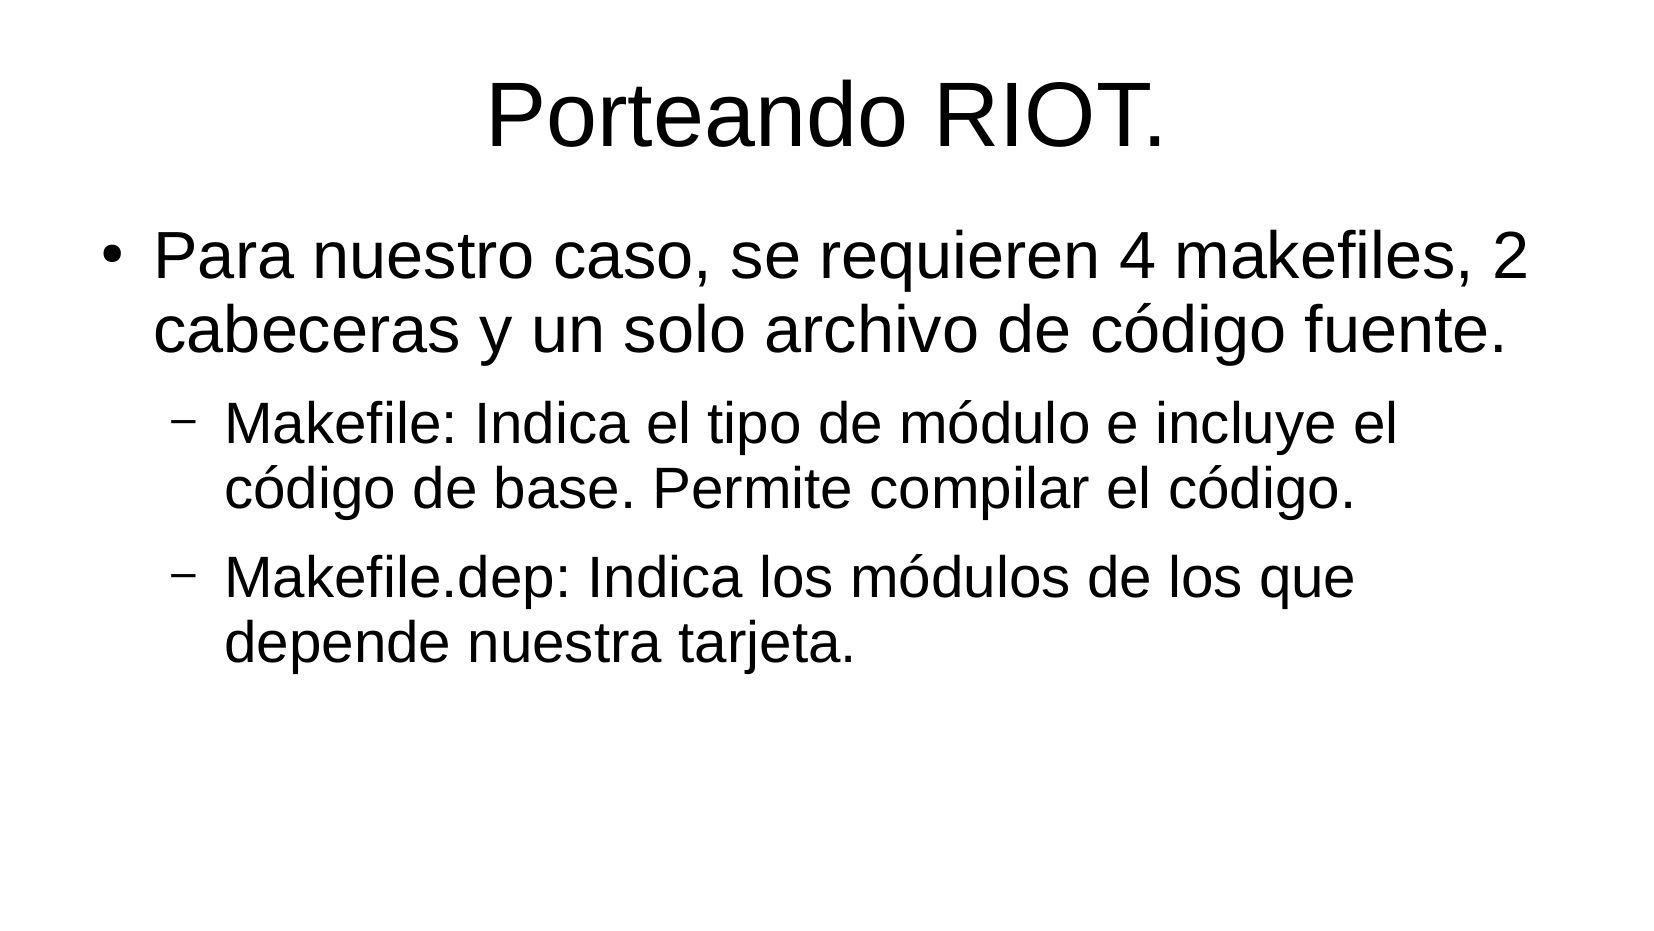

# Porteando RIOT.
Para nuestro caso, se requieren 4 makefiles, 2 cabeceras y un solo archivo de código fuente.
Makefile: Indica el tipo de módulo e incluye el código de base. Permite compilar el código.
Makefile.dep: Indica los módulos de los que depende nuestra tarjeta.